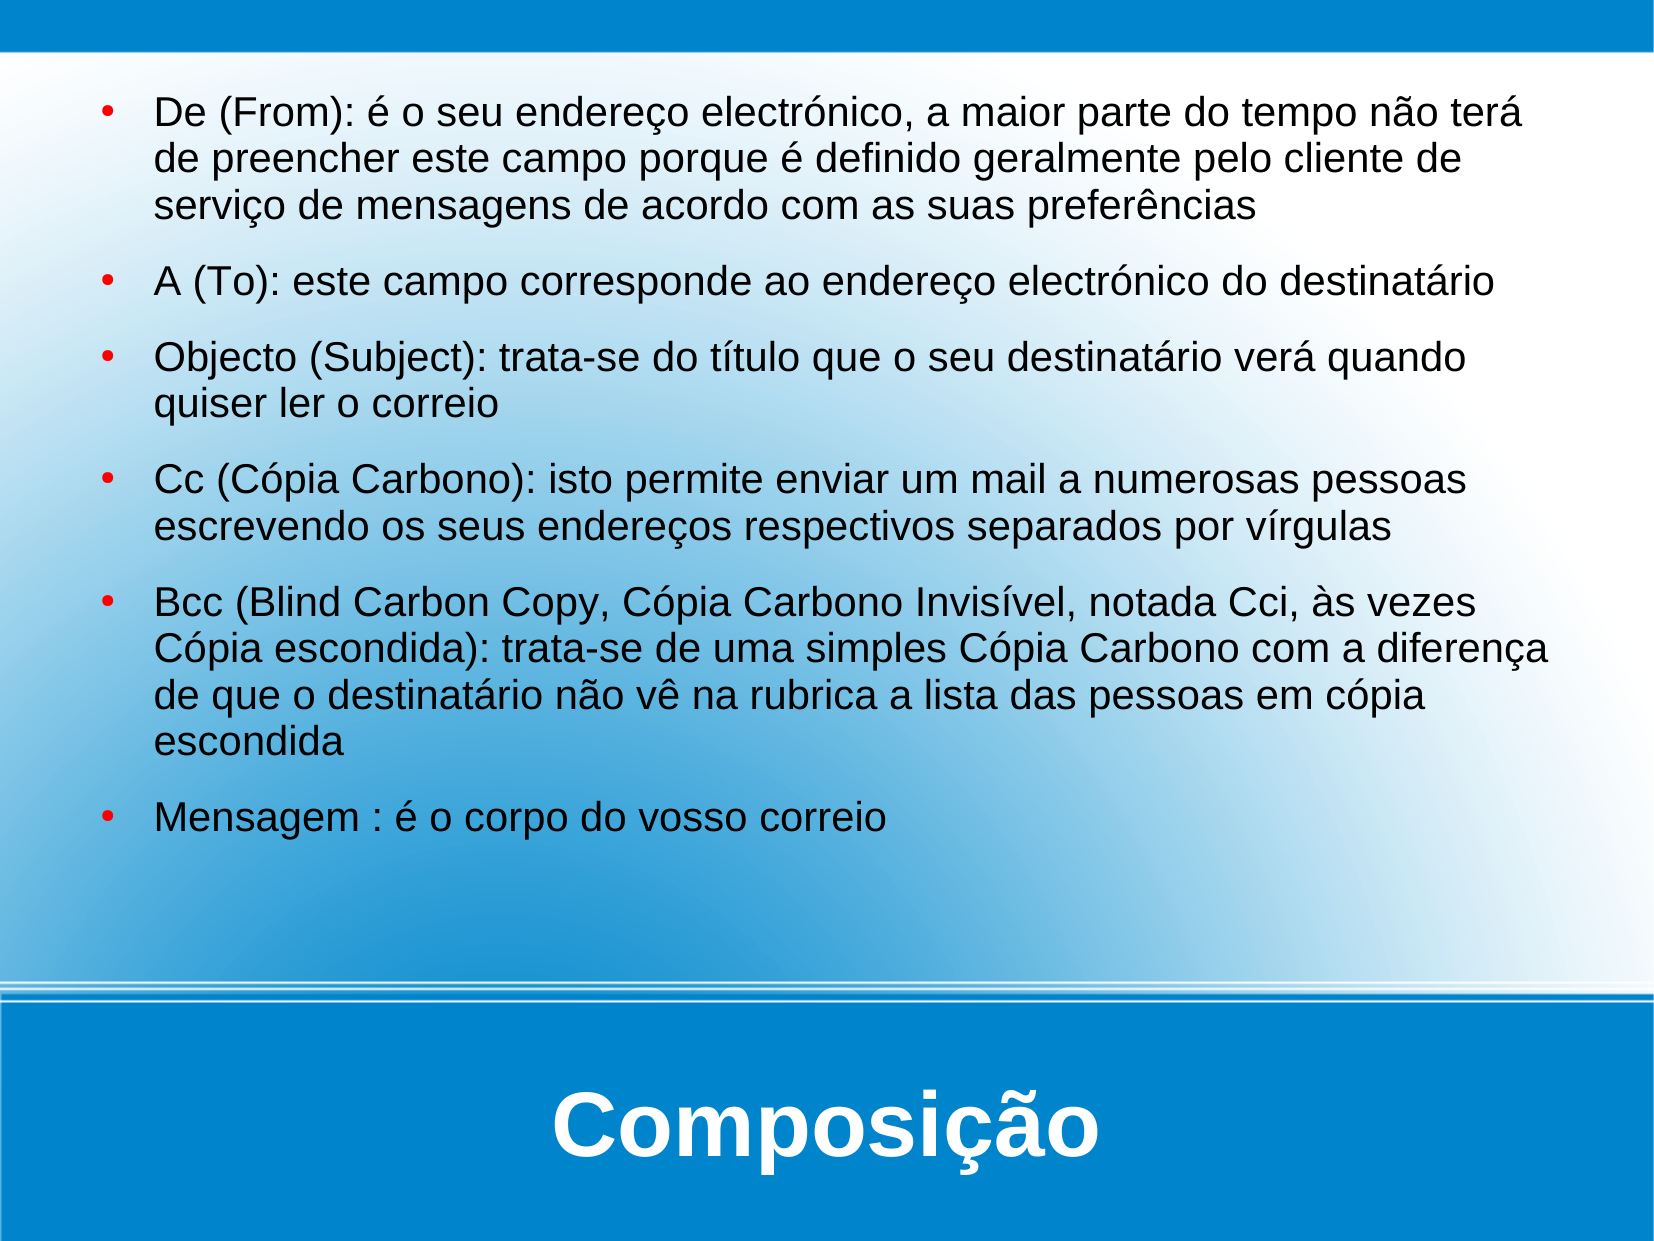

De (From): é o seu endereço electrónico, a maior parte do tempo não terá de preencher este campo porque é definido geralmente pelo cliente de serviço de mensagens de acordo com as suas preferências
A (To): este campo corresponde ao endereço electrónico do destinatário
Objecto (Subject): trata-se do título que o seu destinatário verá quando quiser ler o correio
Cc (Cópia Carbono): isto permite enviar um mail a numerosas pessoas escrevendo os seus endereços respectivos separados por vírgulas
Bcc (Blind Carbon Copy, Cópia Carbono Invisível, notada Cci, às vezes Cópia escondida): trata-se de uma simples Cópia Carbono com a diferença de que o destinatário não vê na rubrica a lista das pessoas em cópia escondida
Mensagem : é o corpo do vosso correio
# Composição